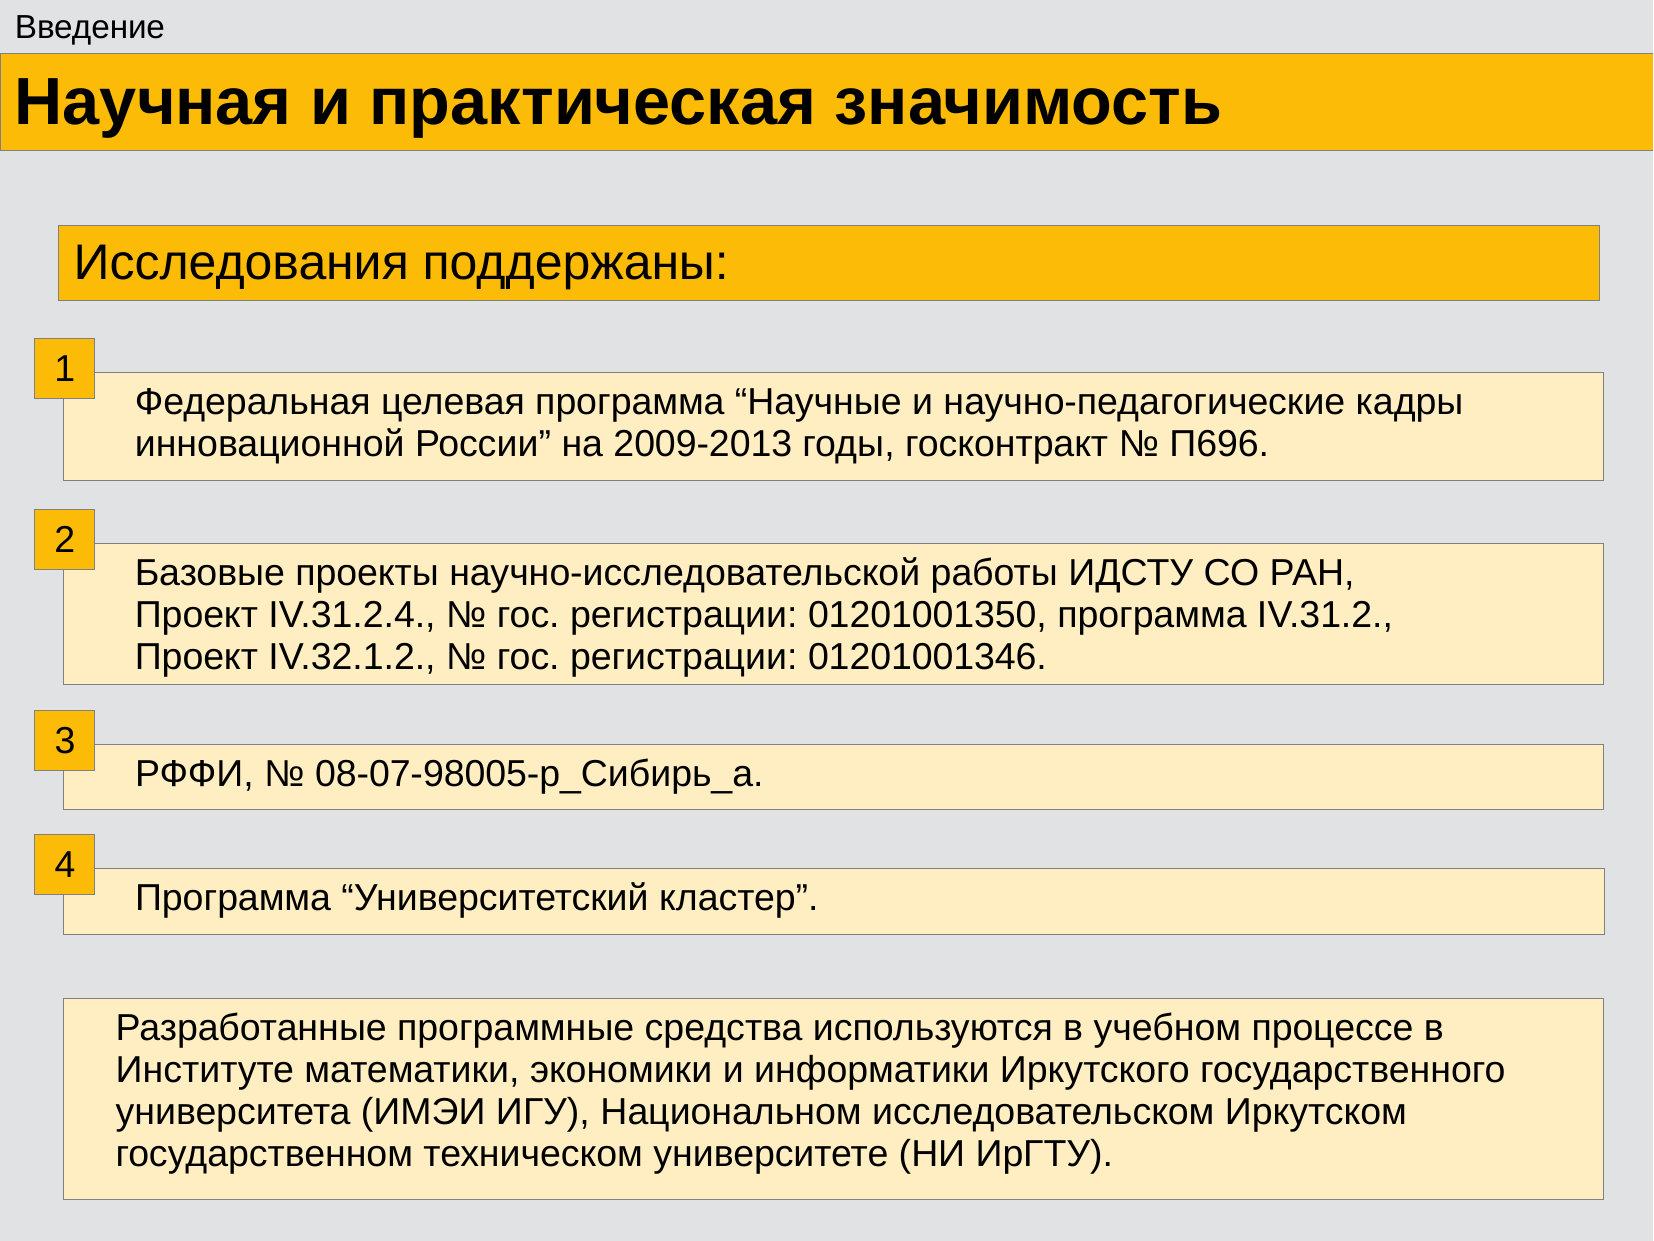

Введение
Научная и практическая значимость
Исследования поддержаны:
1
Федеральная целевая программа “Научные и научно-педагогические кадры
инновационной России” на 2009-2013 годы, госконтракт № П696.
2
Базовые проекты научно-исследовательской работы ИДСТУ СО РАН,
Проект IV.31.2.4., № гос. регистрации: 01201001350, программа IV.31.2.,
Проект IV.32.1.2., № гос. регистрации: 01201001346.
3
РФФИ, № 08-07-98005-р_Сибирь_а.
4
Программа “Университетский кластер”.
Разработанные программные средства используются в учебном процессе в
Институте математики, экономики и информатики Иркутского государственного
университета (ИМЭИ ИГУ), Национальном исследовательском Иркутском
государственном техническом университете (НИ ИрГТУ).